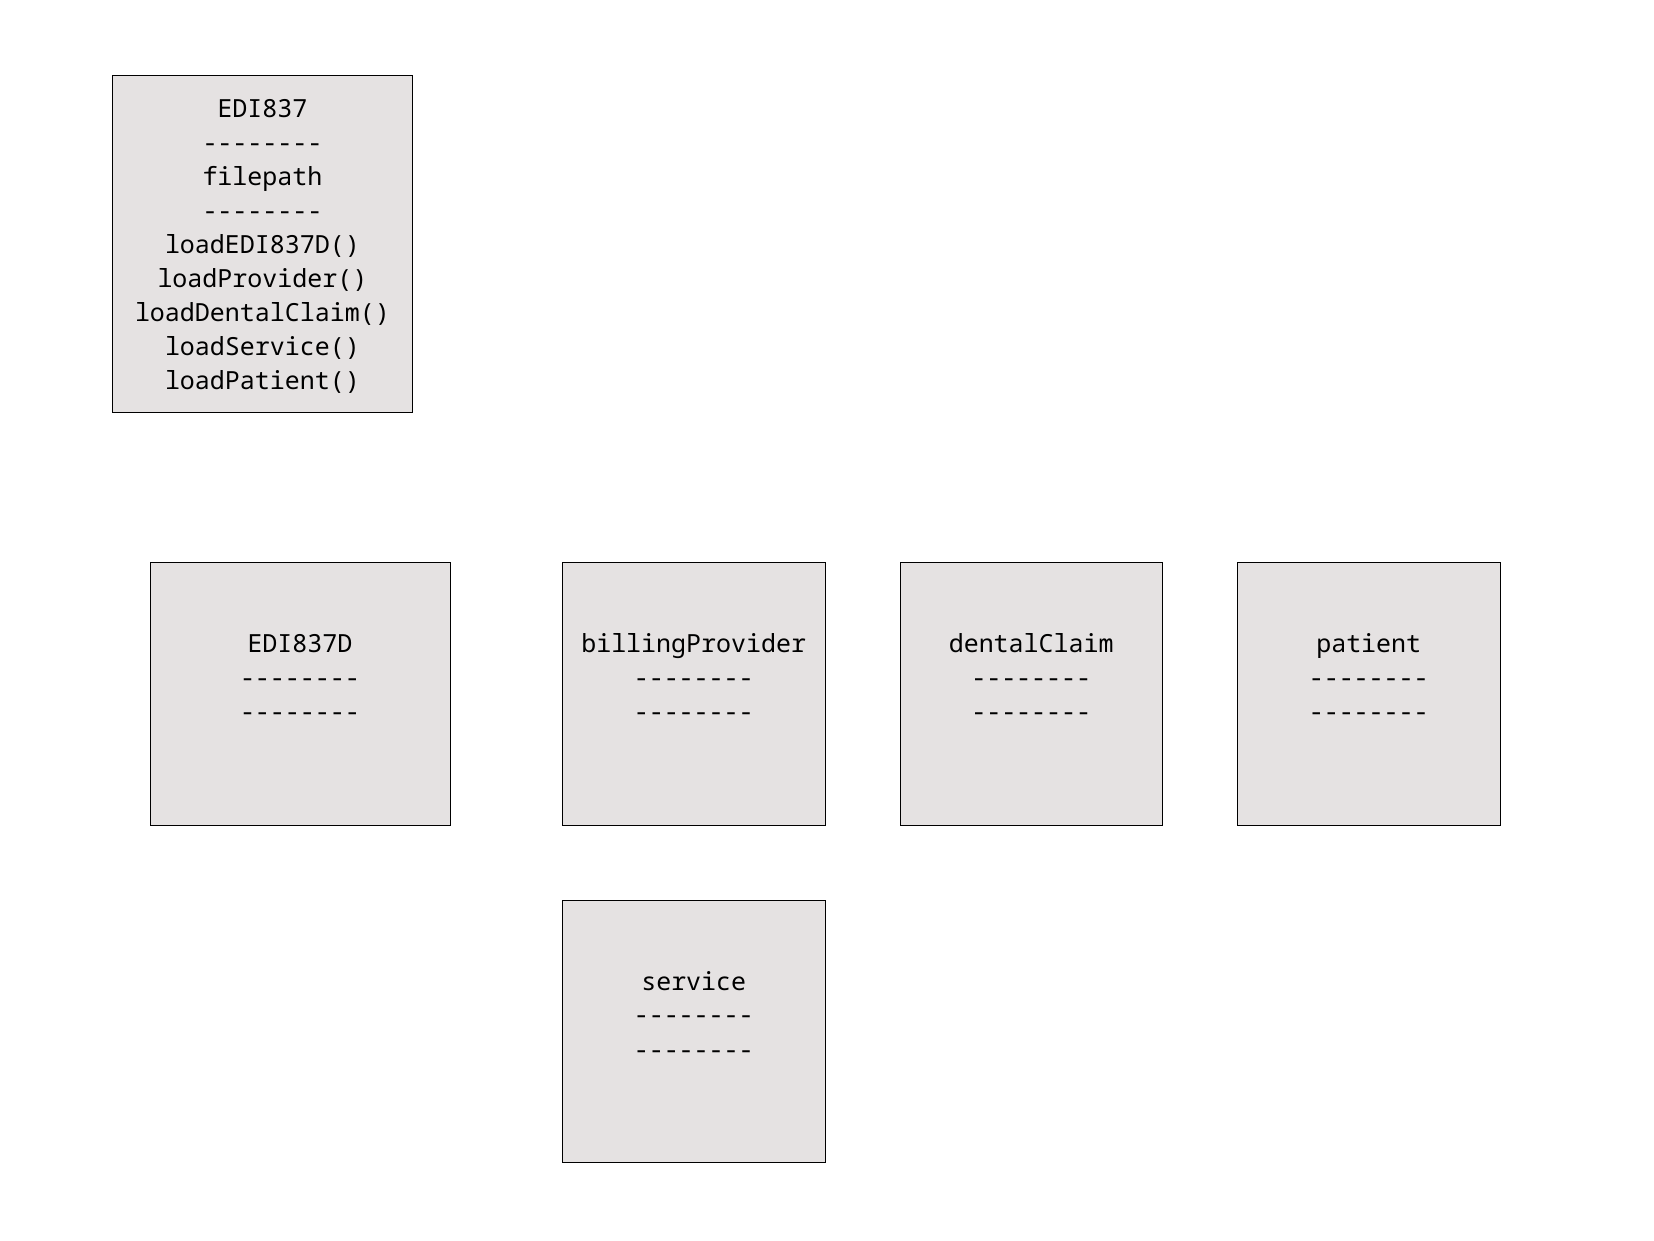

EDI837
--------
filepath
--------
loadEDI837D()
loadProvider()
loadDentalClaim()
loadService()
loadPatient()
EDI837D
--------
--------
billingProvider
--------
--------
dentalClaim
--------
--------
patient
--------
--------
service
--------
--------